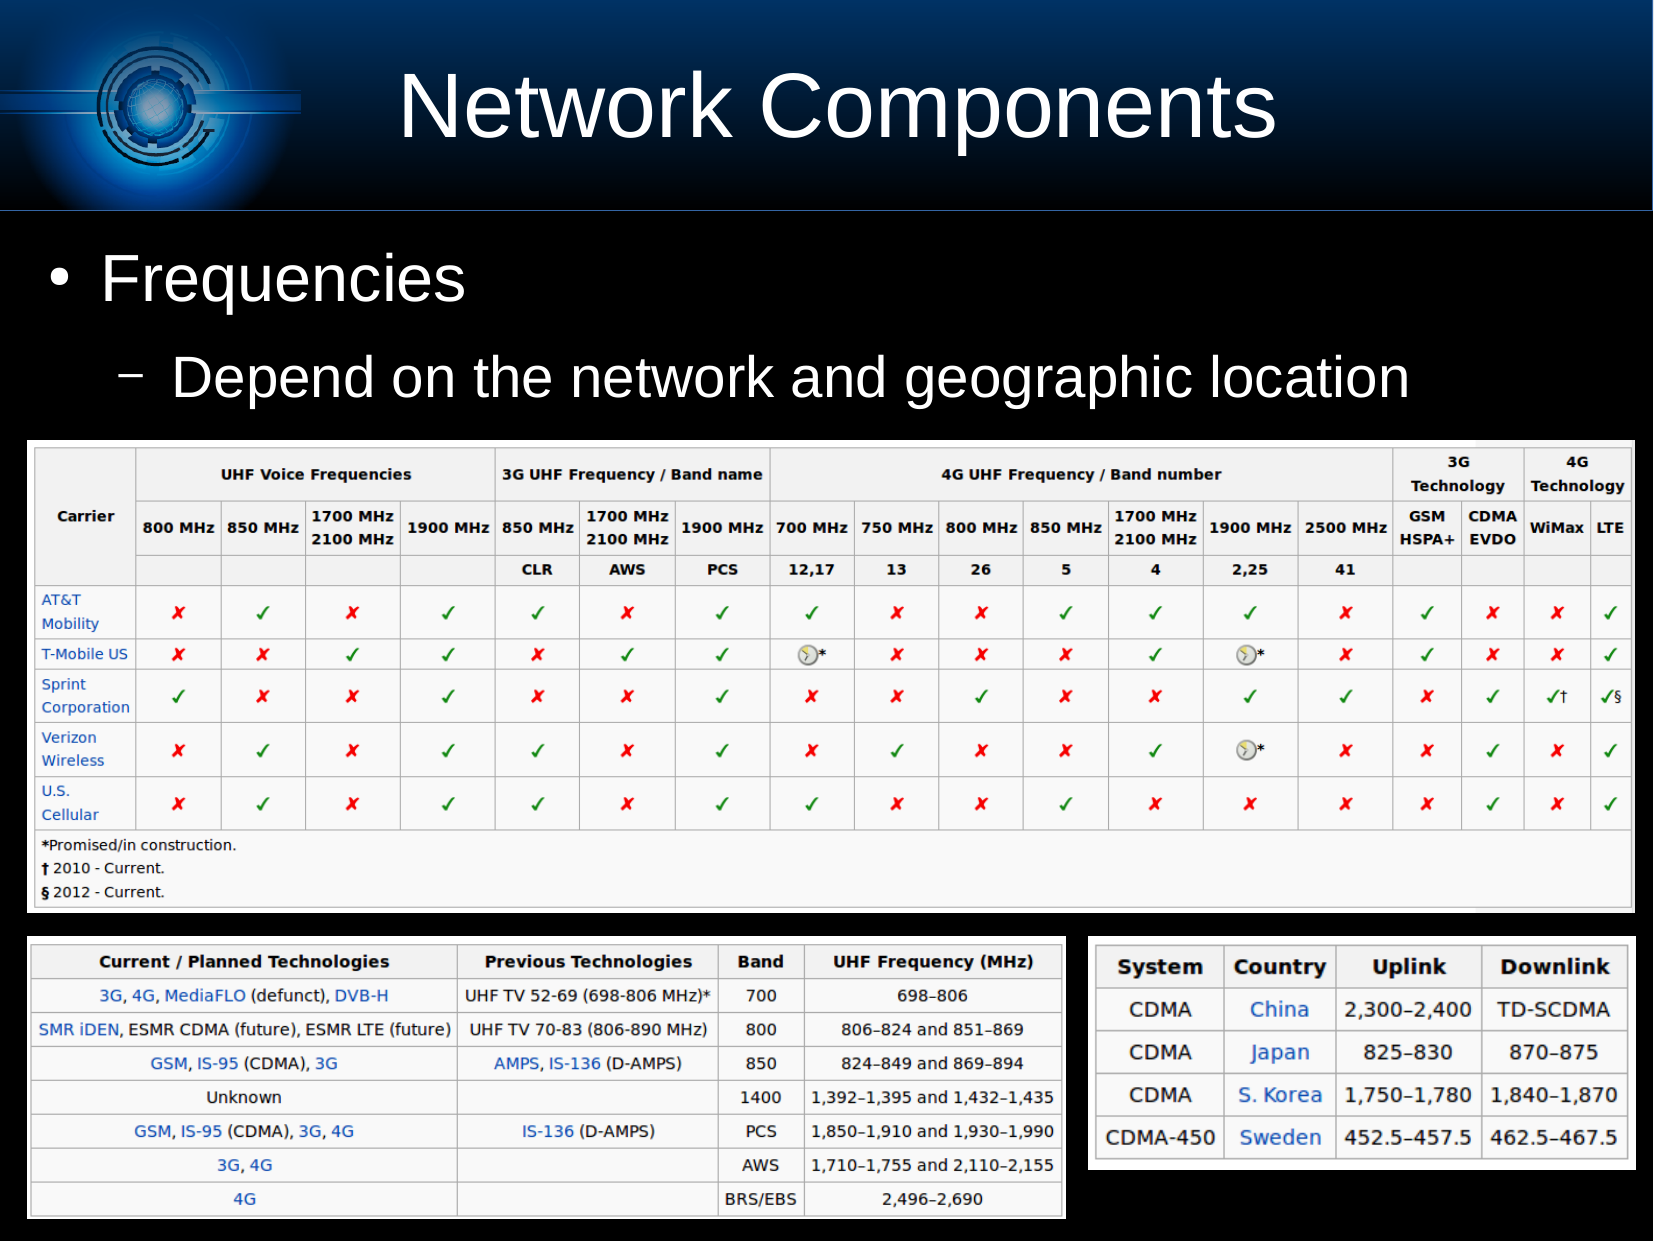

# Network Components
Frequencies
Depend on the network and geographic location